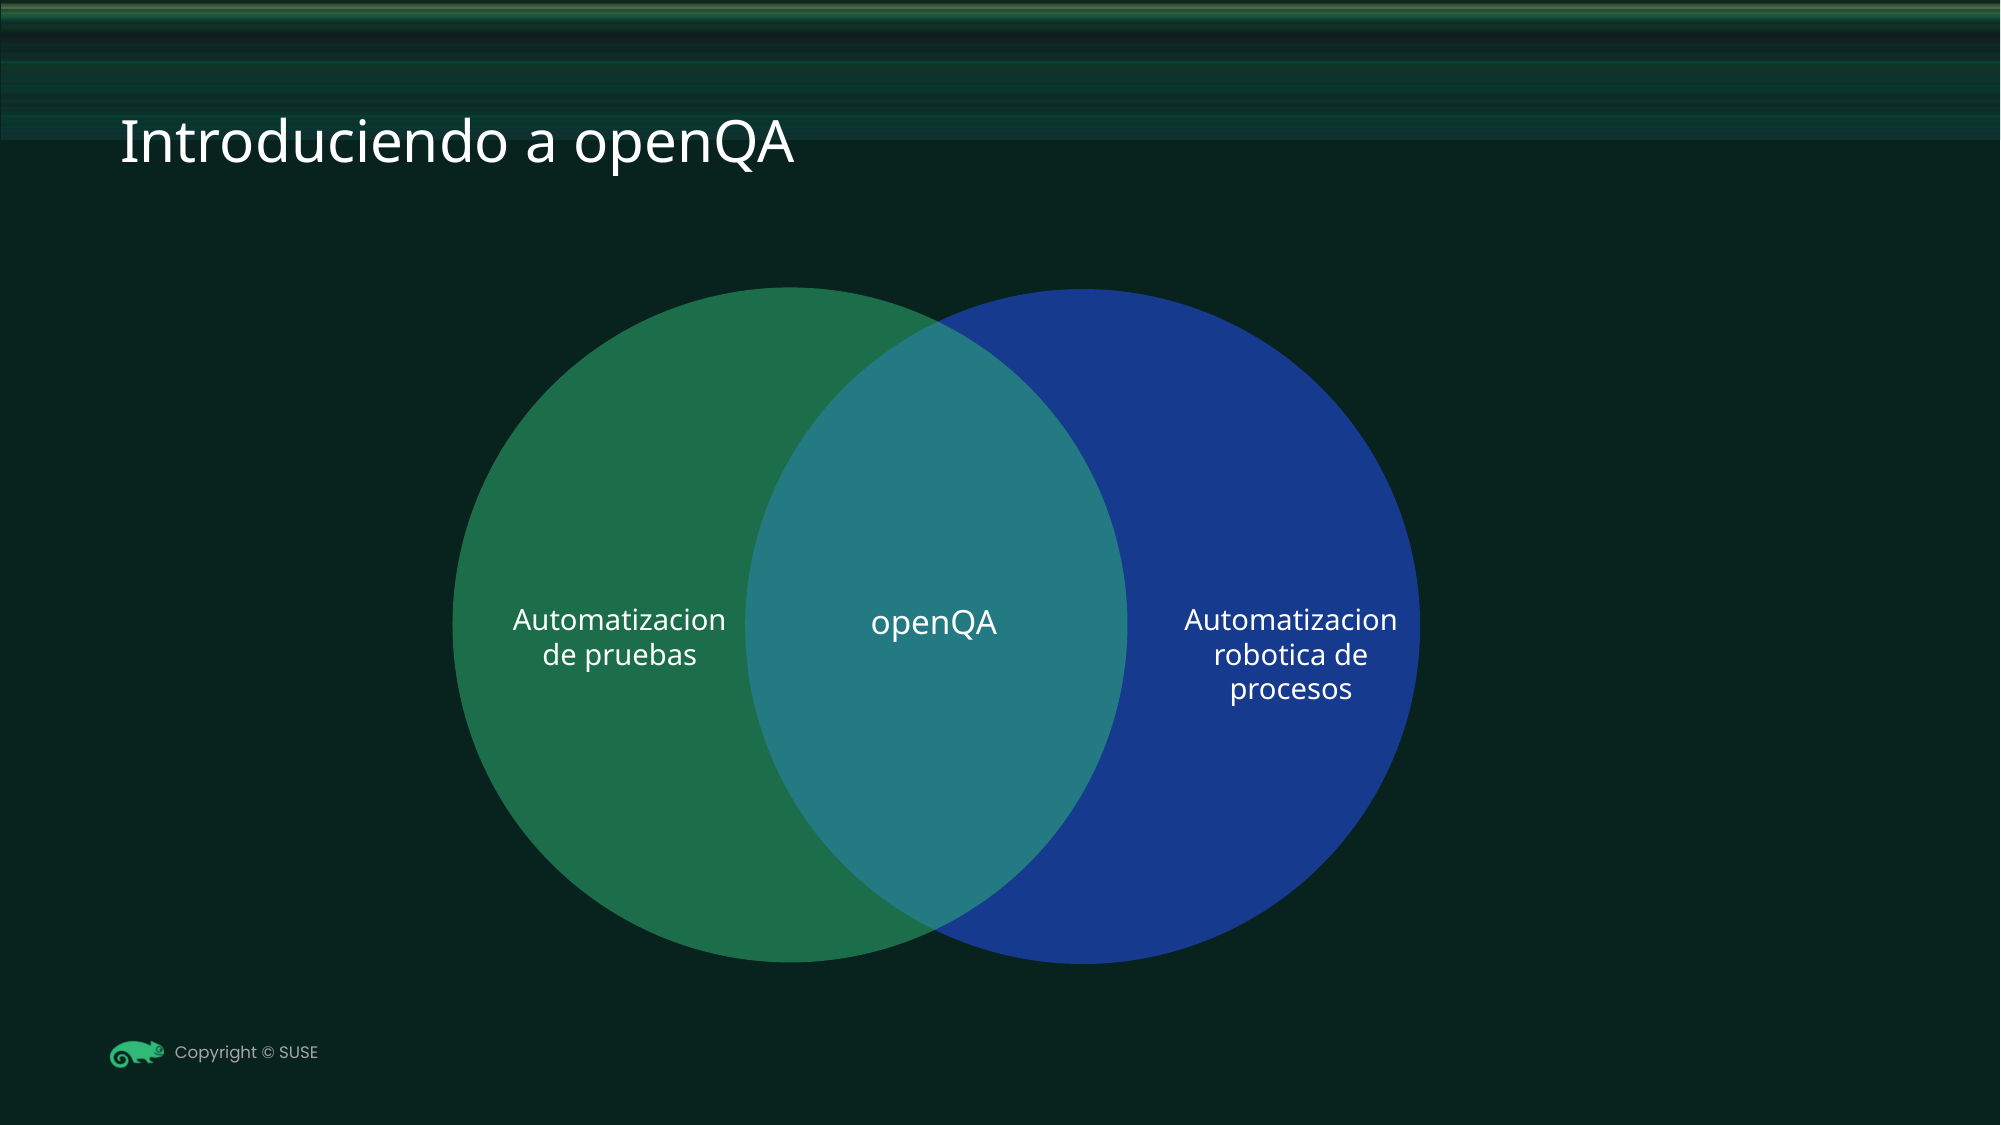

# Introduciendo a openQA
Automatizacion de pruebas
openQA
Automatizacion robotica de procesos